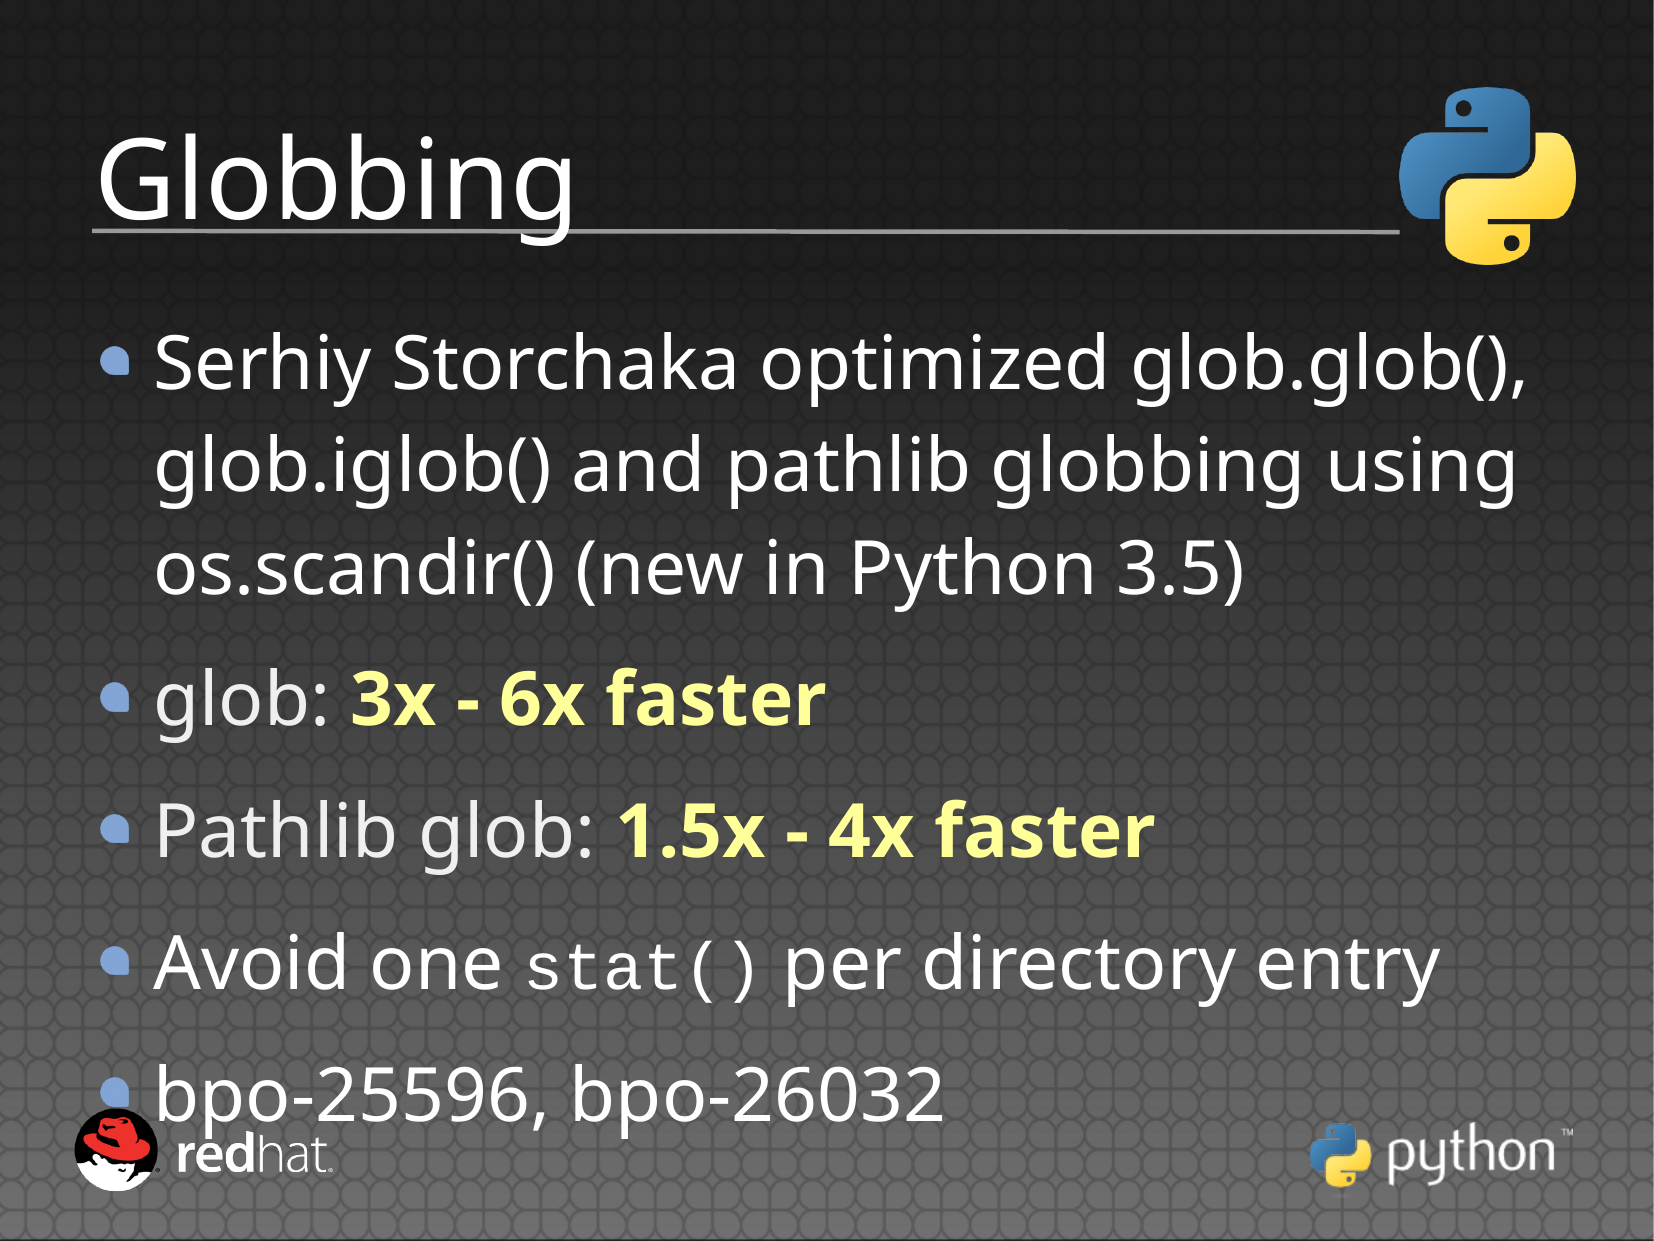

Globbing
# Serhiy Storchaka optimized glob.glob(), glob.iglob() and pathlib globbing using os.scandir() (new in Python 3.5)
glob: 3x - 6x faster
Pathlib glob: 1.5x - 4x faster
Avoid one stat() per directory entry
bpo-25596, bpo-26032